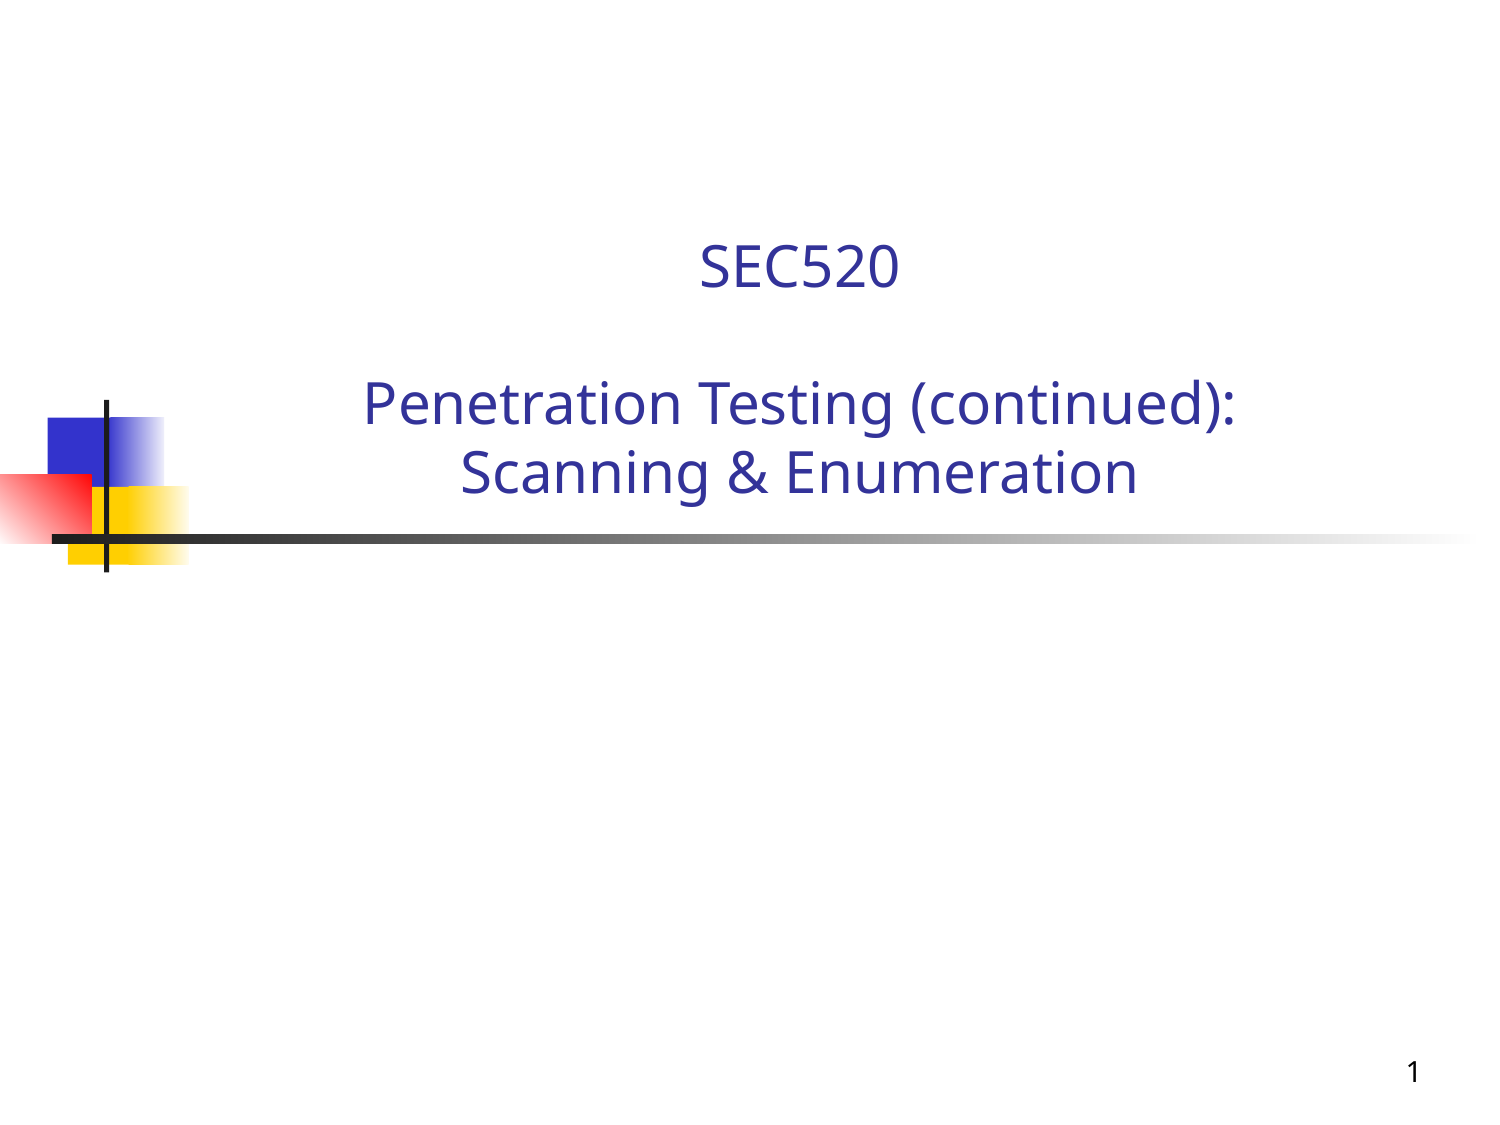

# SEC520 Penetration Testing (continued): Scanning & Enumeration
1